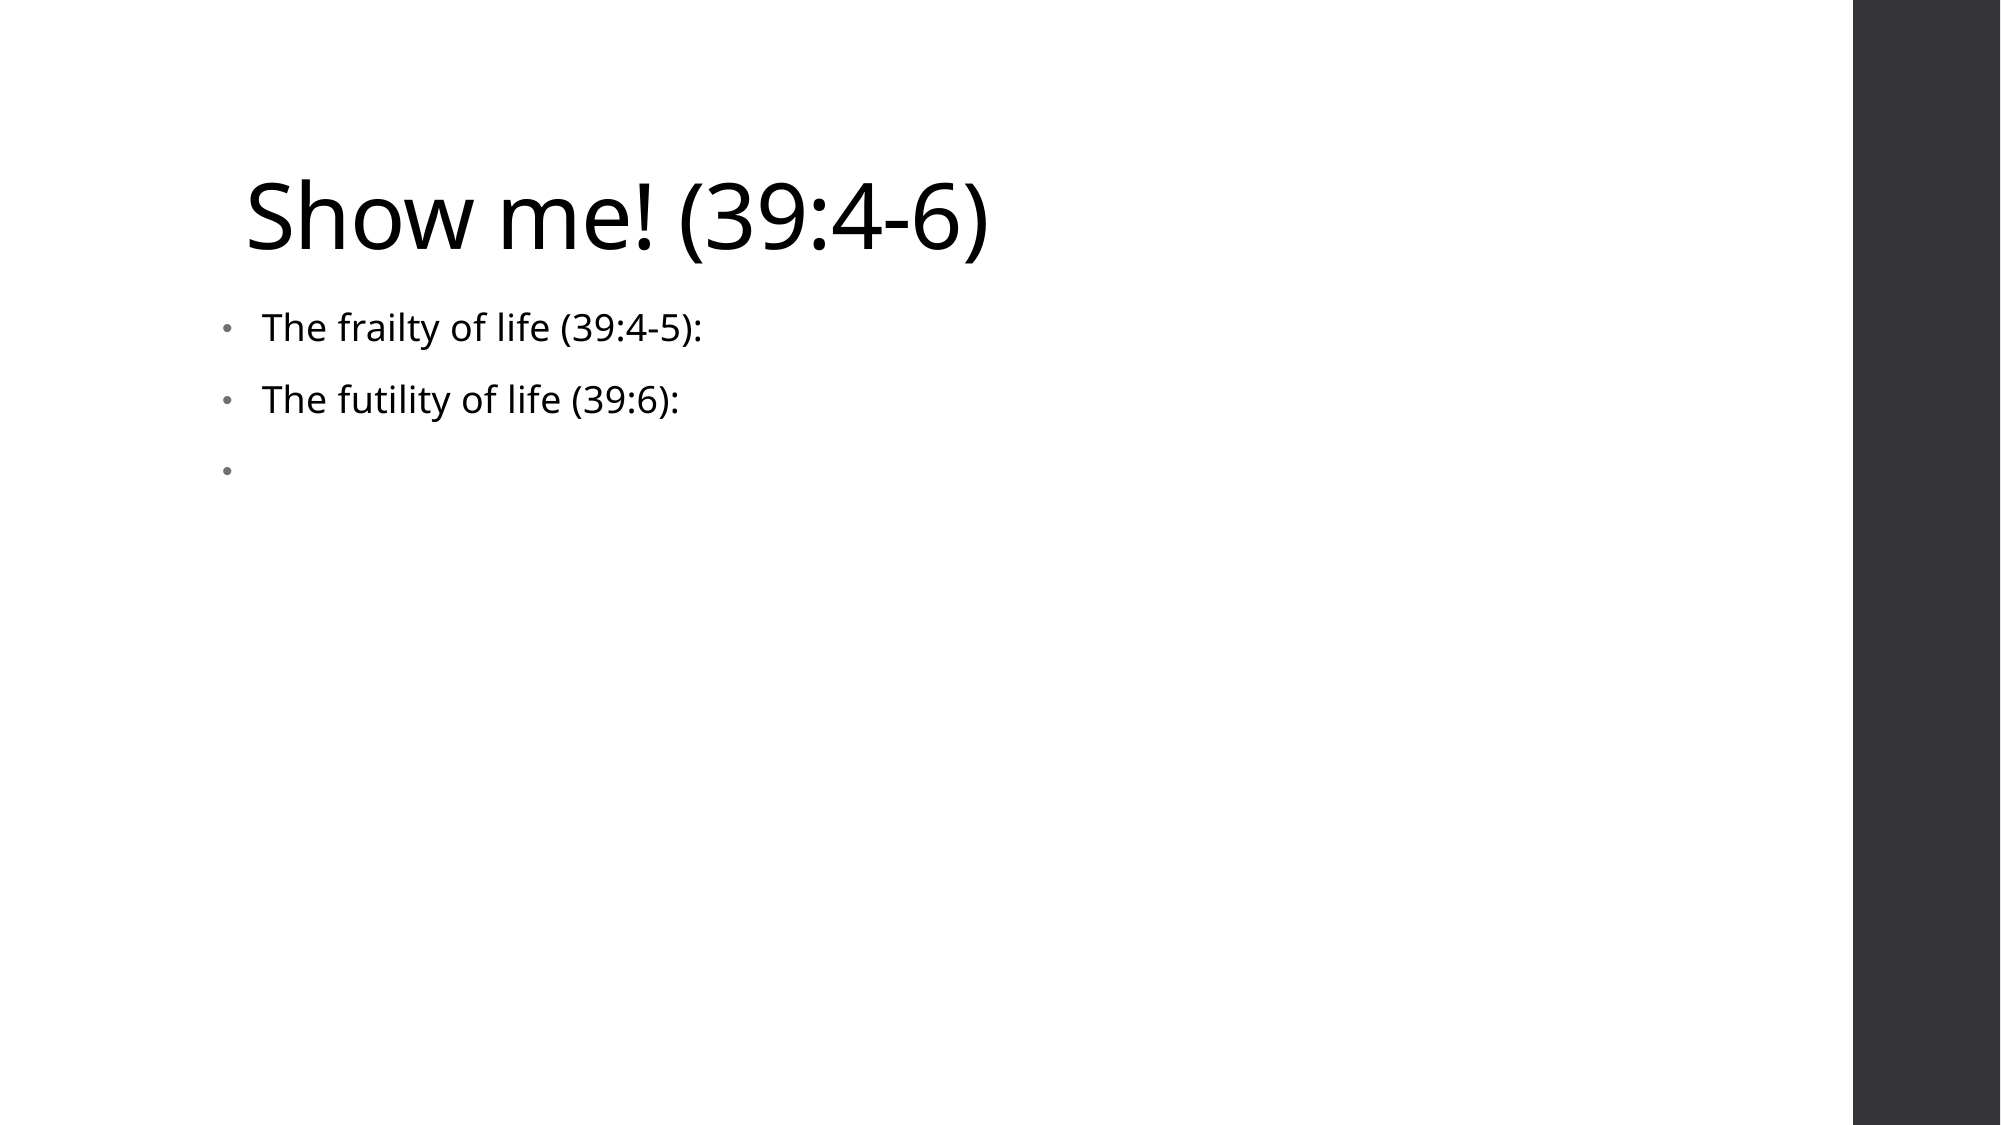

# Show me! (39:4-6)
 The frailty of life (39:4-5):
 The futility of life (39:6):